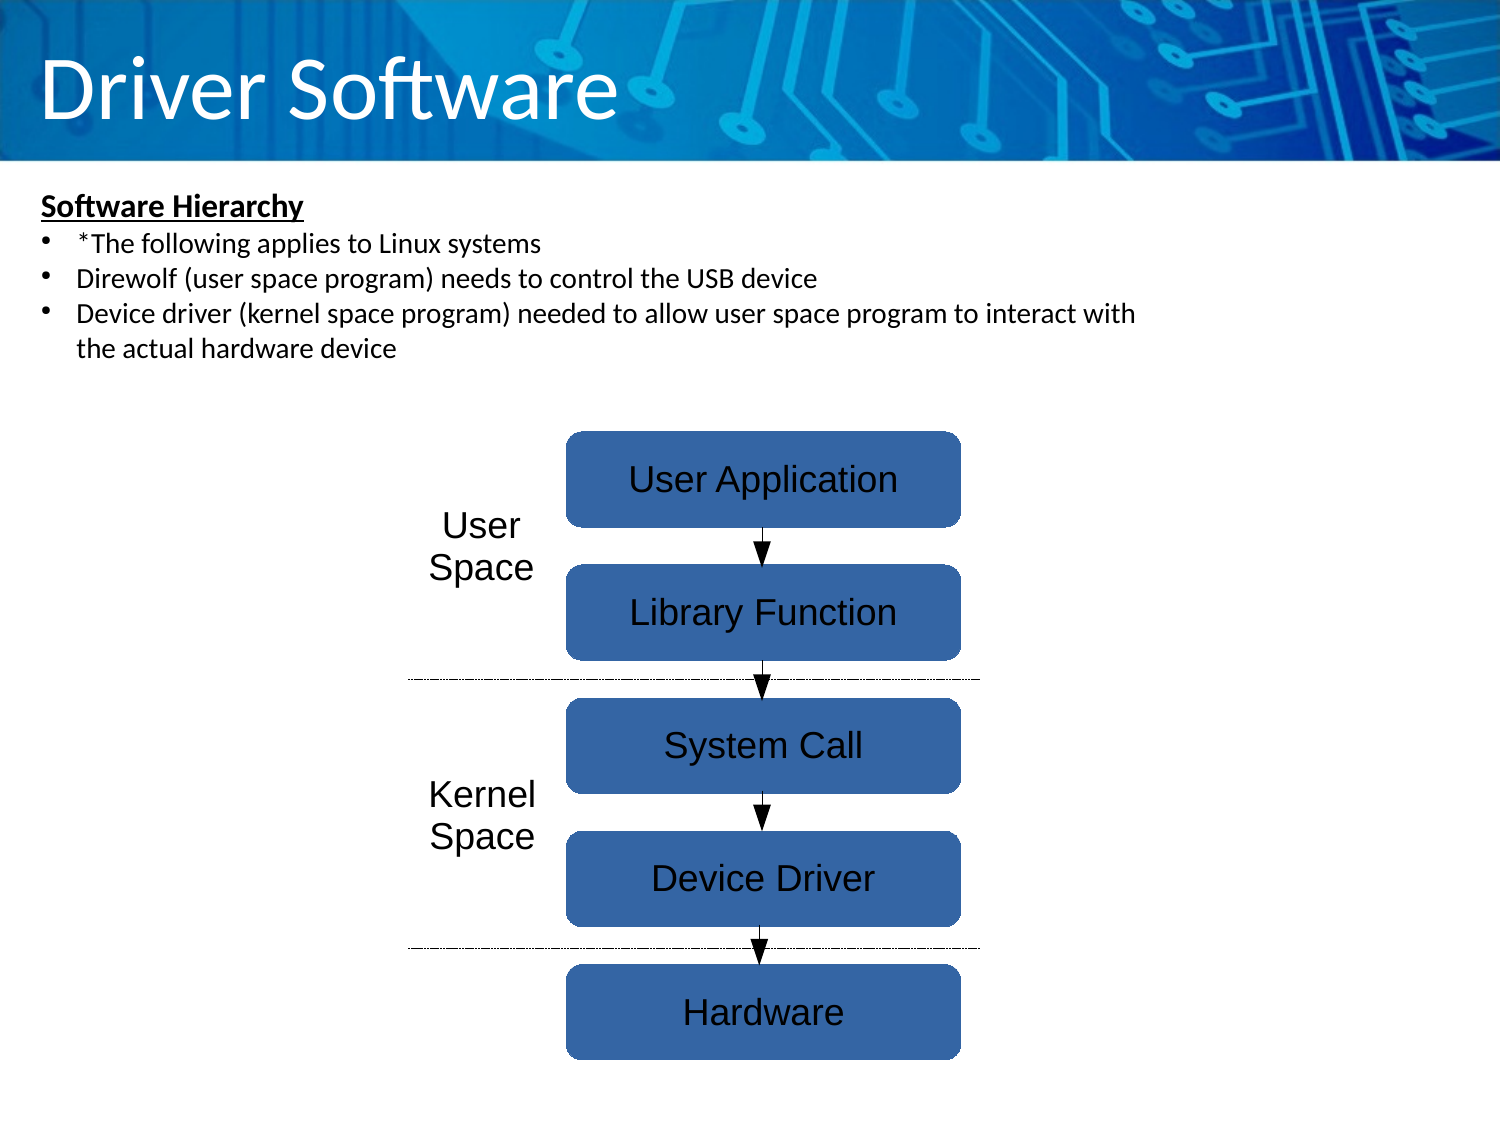

# Driver Software
Software Hierarchy
*The following applies to Linux systems
Direwolf (user space program) needs to control the USB device
Device driver (kernel space program) needed to allow user space program to interact with the actual hardware device
User Application
User
Space
Library Function
System Call
Kernel
Space
Device Driver
Hardware